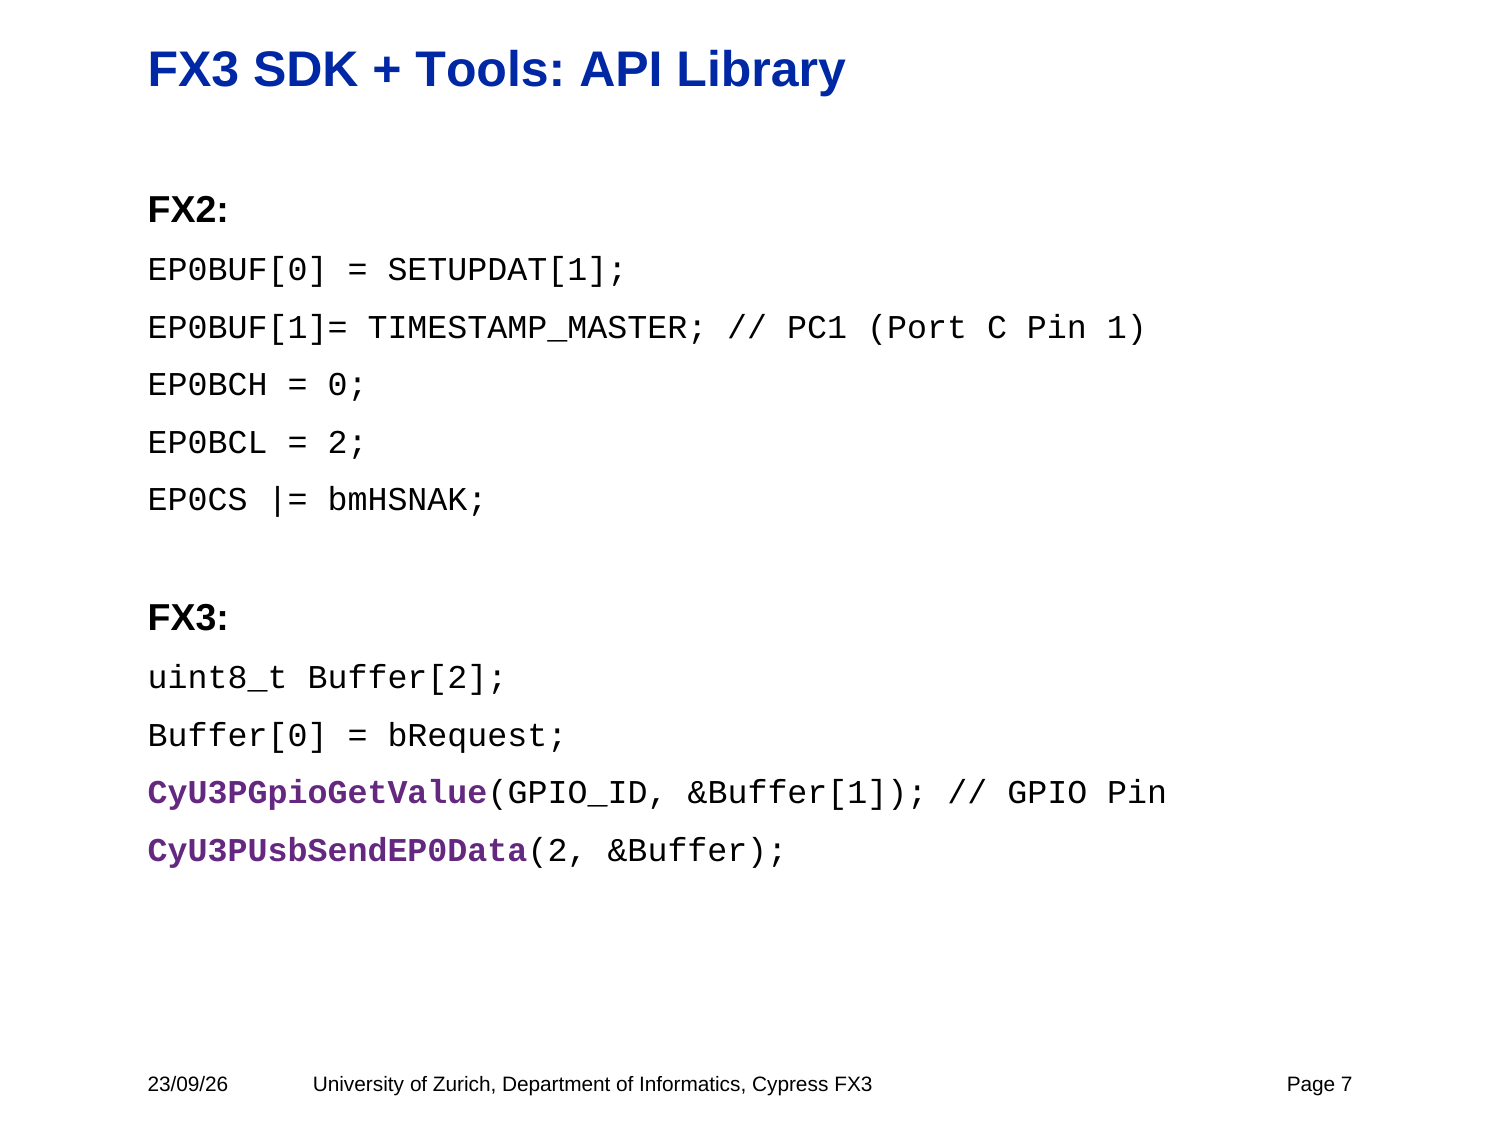

# FX3 SDK + Tools: API Library
FX2:
EP0BUF[0] = SETUPDAT[1];
EP0BUF[1]= TIMESTAMP_MASTER; // PC1 (Port C Pin 1)
EP0BCH = 0;
EP0BCL = 2;
EP0CS |= bmHSNAK;
FX3:
uint8_t Buffer[2];
Buffer[0] = bRequest;
CyU3PGpioGetValue(GPIO_ID, &Buffer[1]); // GPIO Pin
CyU3PUsbSendEP0Data(2, &Buffer);
University of Zurich, Department of Informatics, Cypress FX3
7